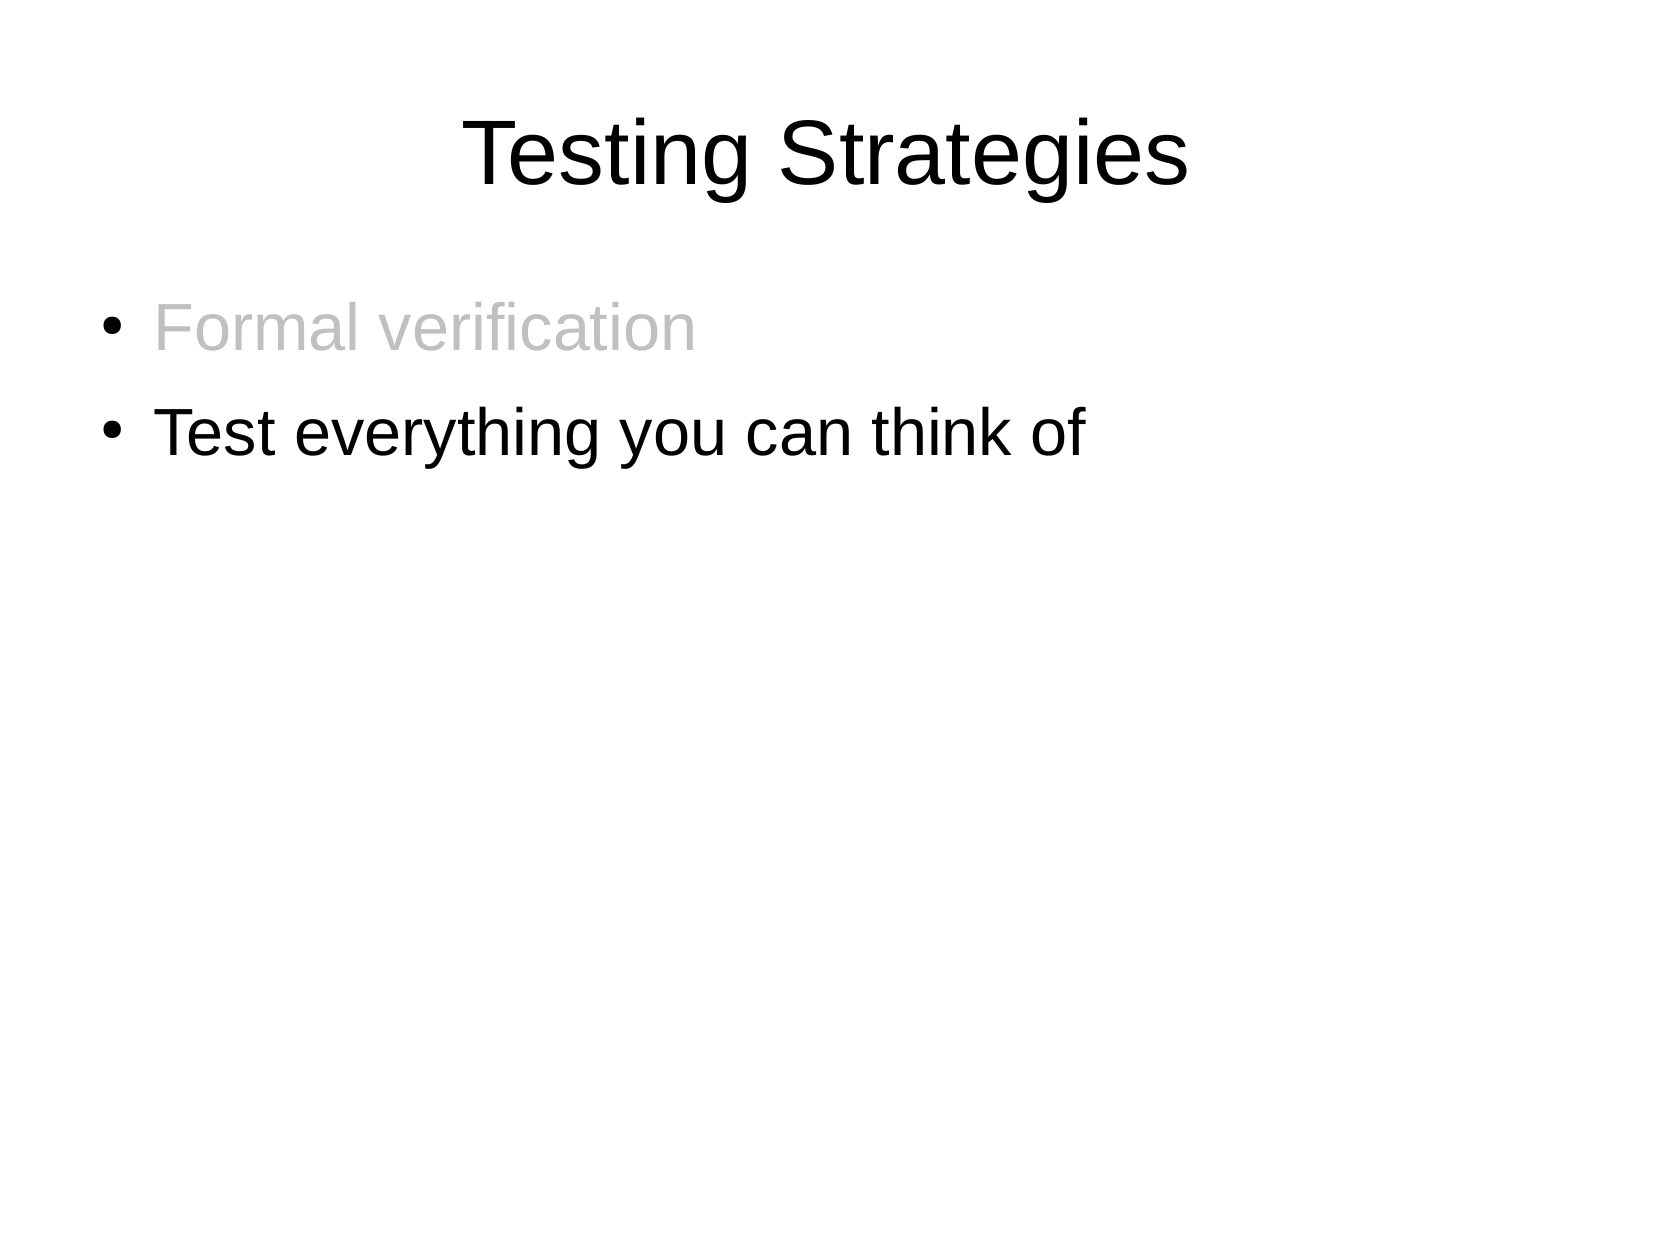

# Testing Strategies
Formal verification
Test everything you can think of